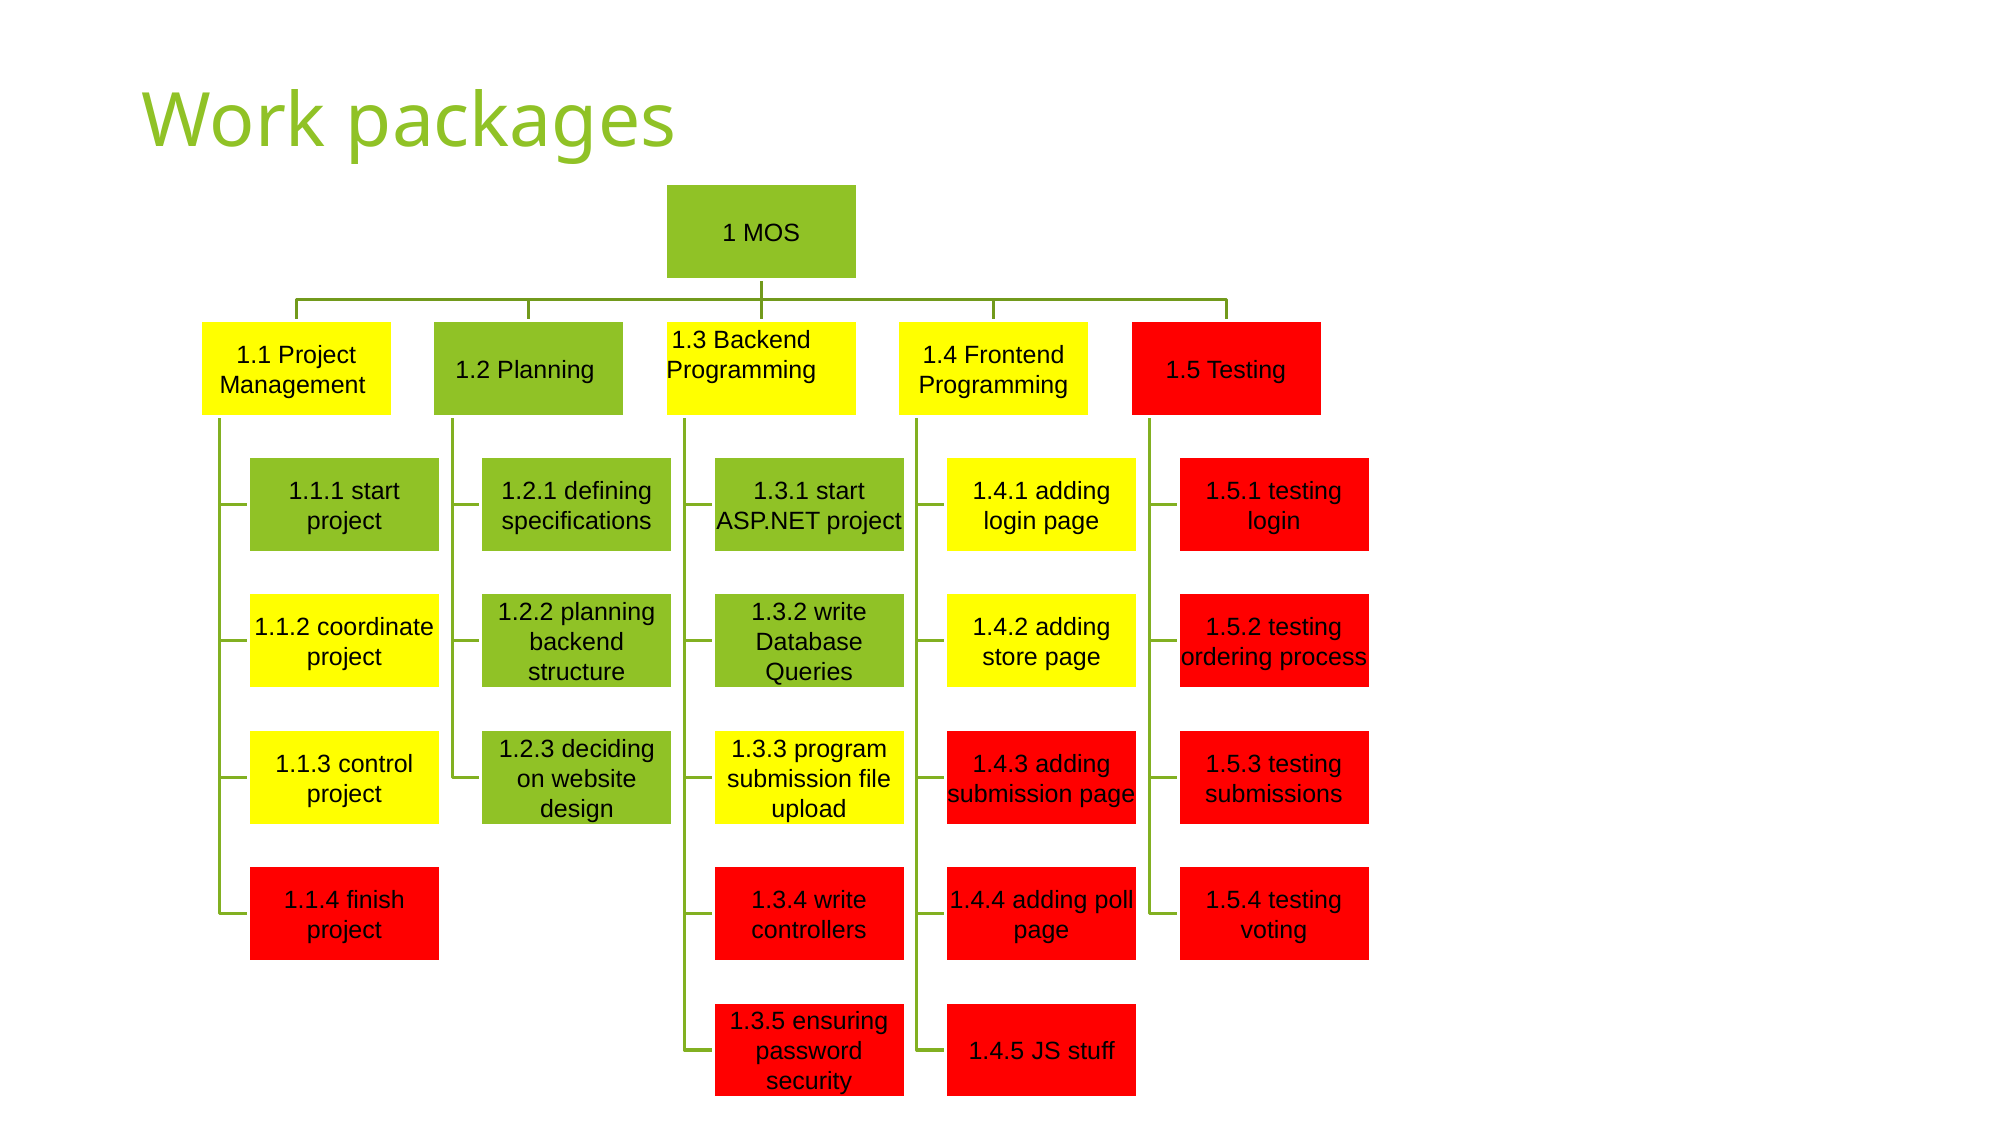

# Work packages
1 MOS
1.1 Project Management
1.2 Planning
1.3 Backend Programming
1.4 Frontend Programming
1.5 Testing
1.1.1 start project
1.2.1 defining specifications
1.3.1 start ASP.NET project
1.4.1 adding login page
1.5.1 testing login
1.1.2 coordinate project
1.2.2 planning backend structure
1.3.2 write Database Queries
1.4.2 adding store page
1.5.2 testing ordering process
1.1.3 control project
1.2.3 deciding on website design
1.3.3 program submission file upload
1.4.3 adding submission page
1.5.3 testing submissions
1.1.4 finish project
1.3.4 write controllers
1.4.4 adding poll page
1.5.4 testing voting
1.3.5 ensuring password security
1.4.5 JS stuff